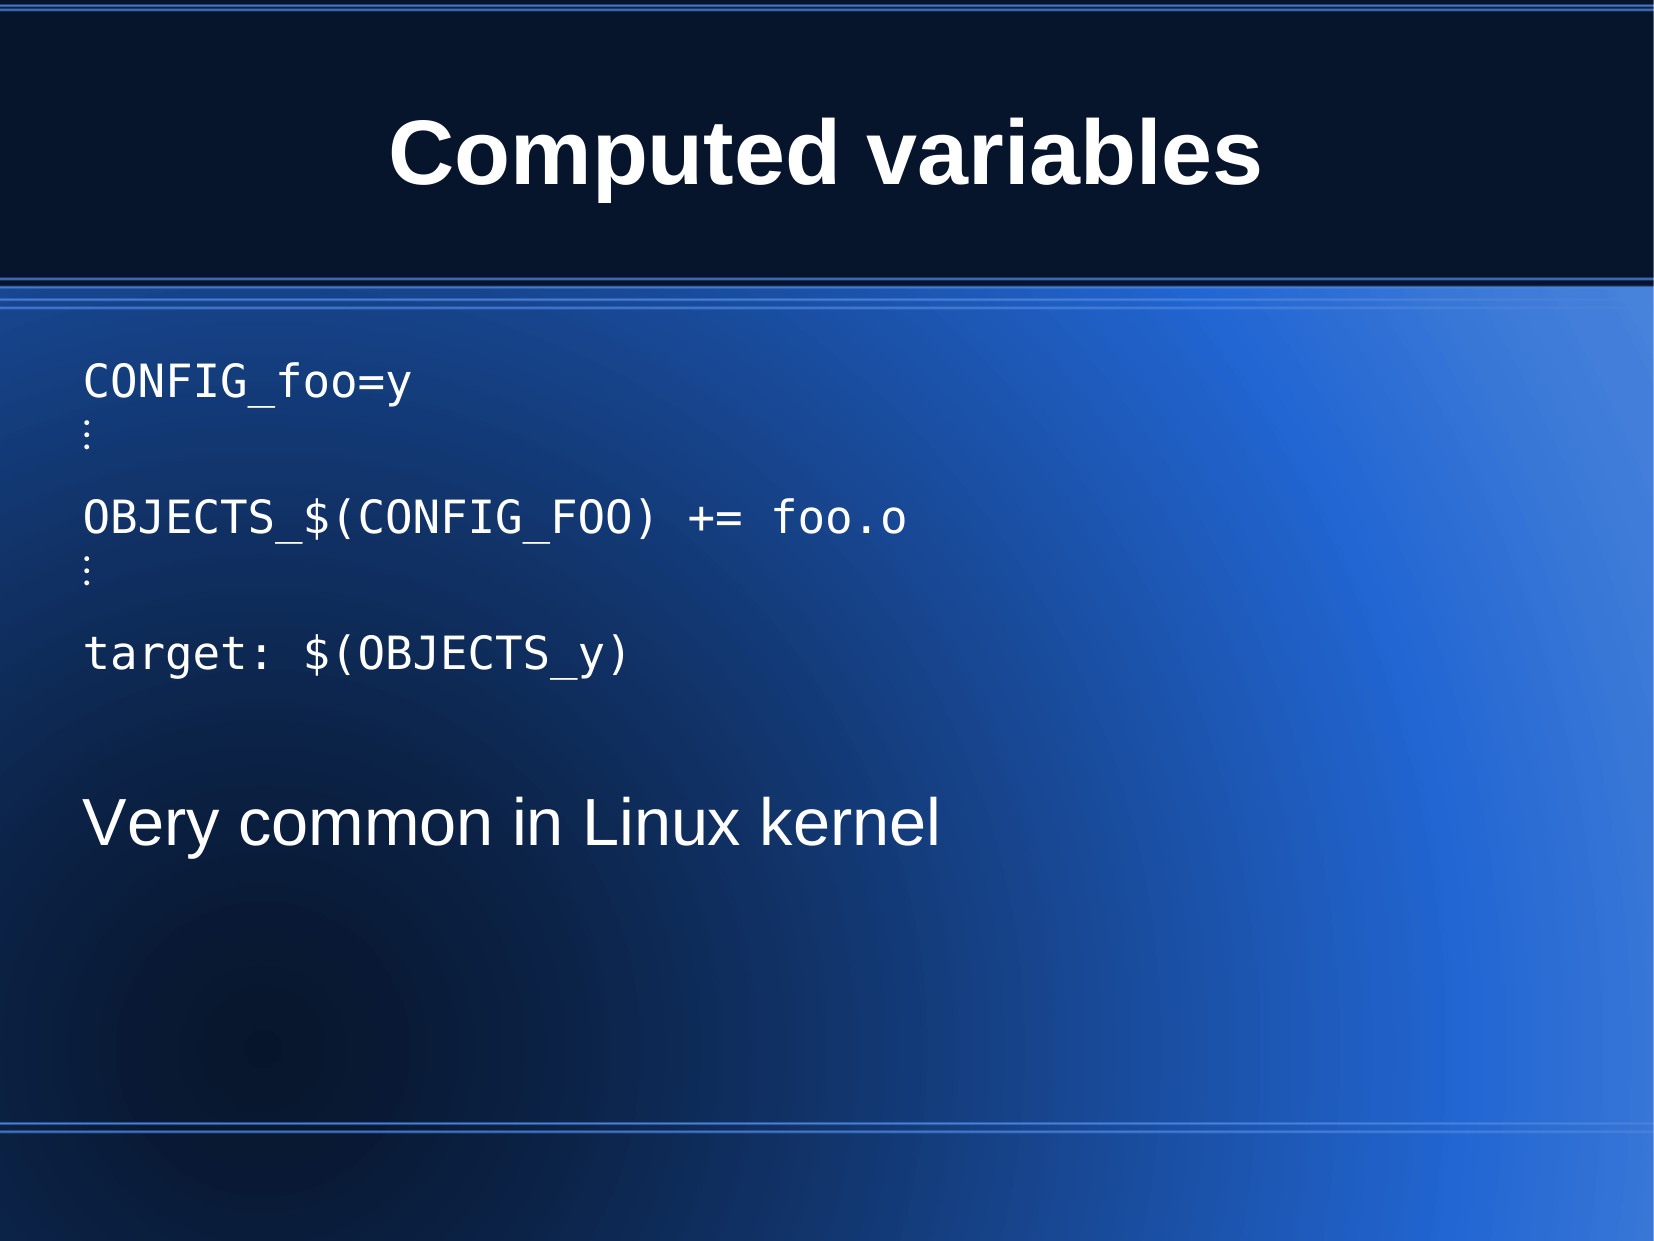

# Computed variables
CONFIG_foo=y
⋮
OBJECTS_$(CONFIG_FOO) += foo.o
⋮
target: $(OBJECTS_y)
Very common in Linux kernel